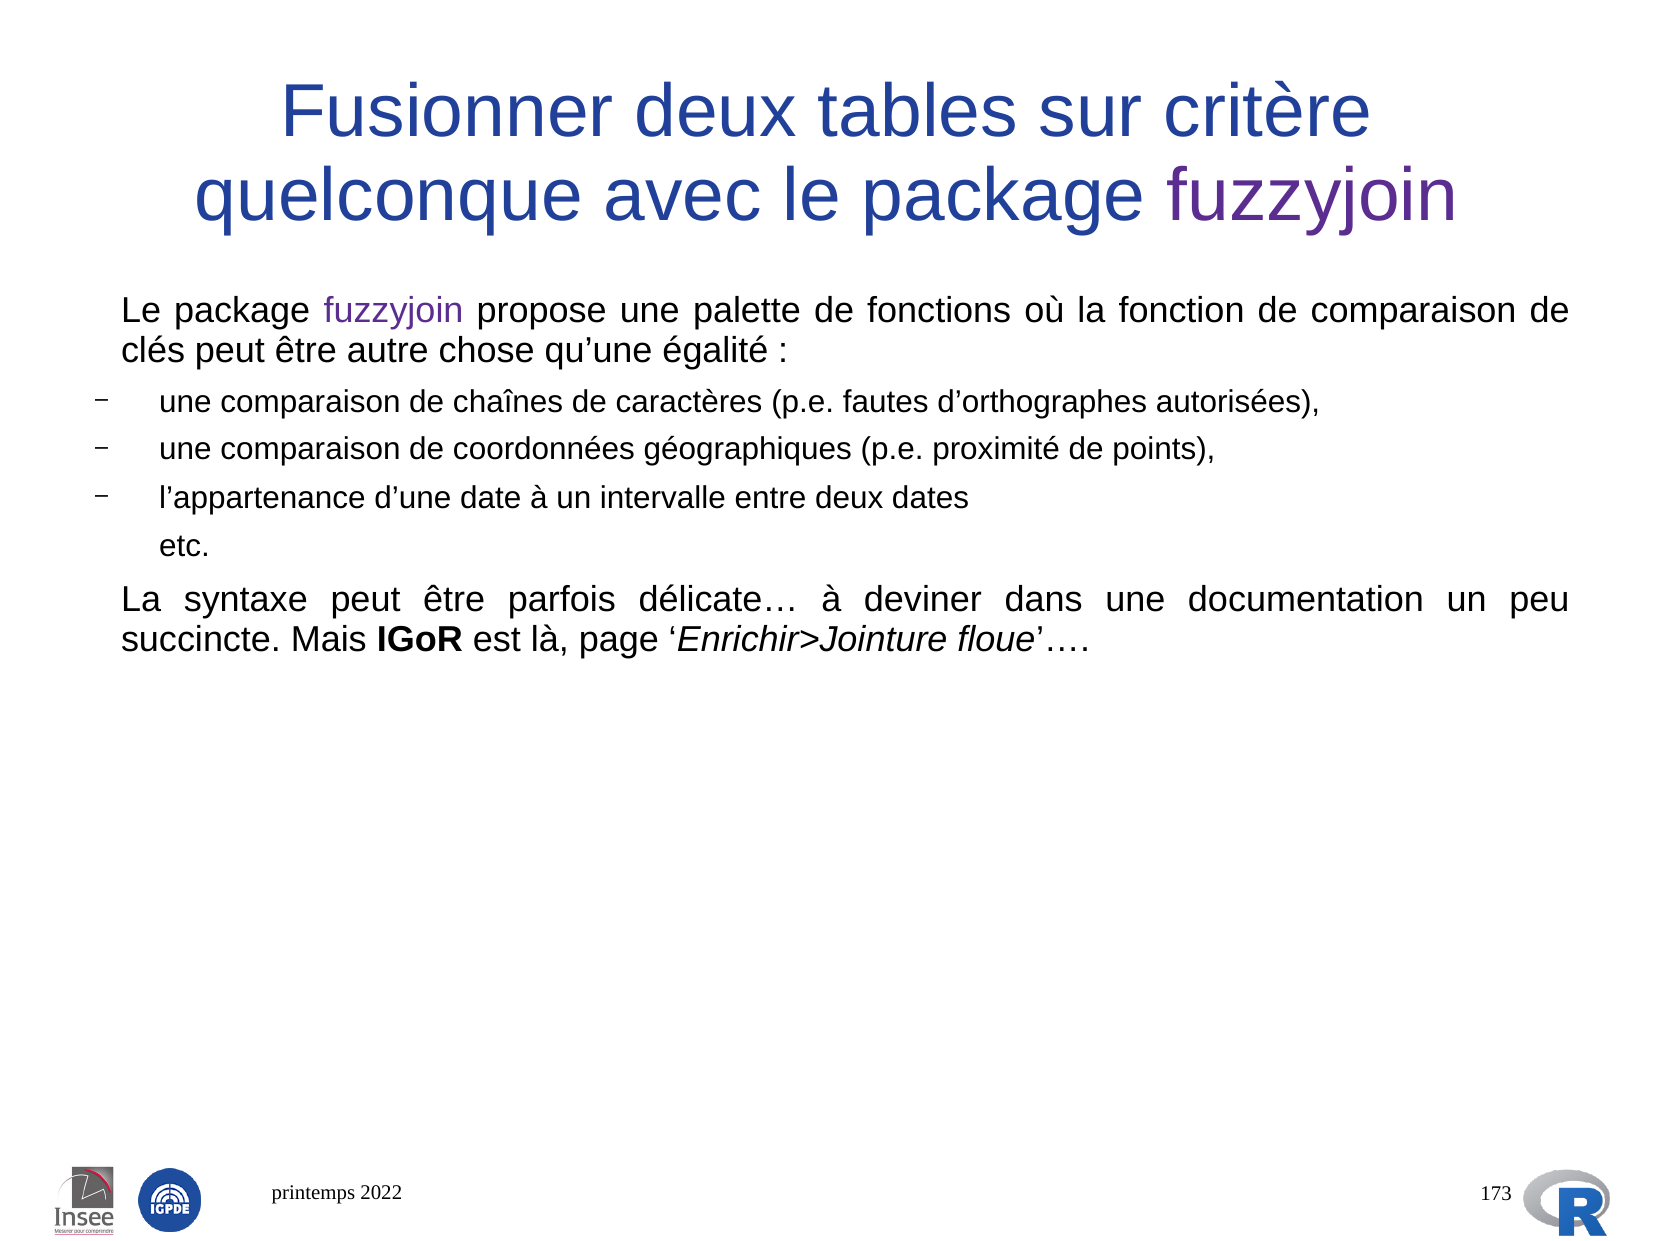

# Fusionner deux tables sur critère quelconque avec le package fuzzyjoin
Le package fuzzyjoin propose une palette de fonctions où la fonction de comparaison de clés peut être autre chose qu’une égalité :
une comparaison de chaînes de caractères (p.e. fautes d’orthographes autorisées),
une comparaison de coordonnées géographiques (p.e. proximité de points),
l’appartenance d’une date à un intervalle entre deux dates
etc.
La syntaxe peut être parfois délicate… à deviner dans une documentation un peu succincte. Mais IGoR est là, page ‘Enrichir>Jointure floue’….
printemps 2022
173